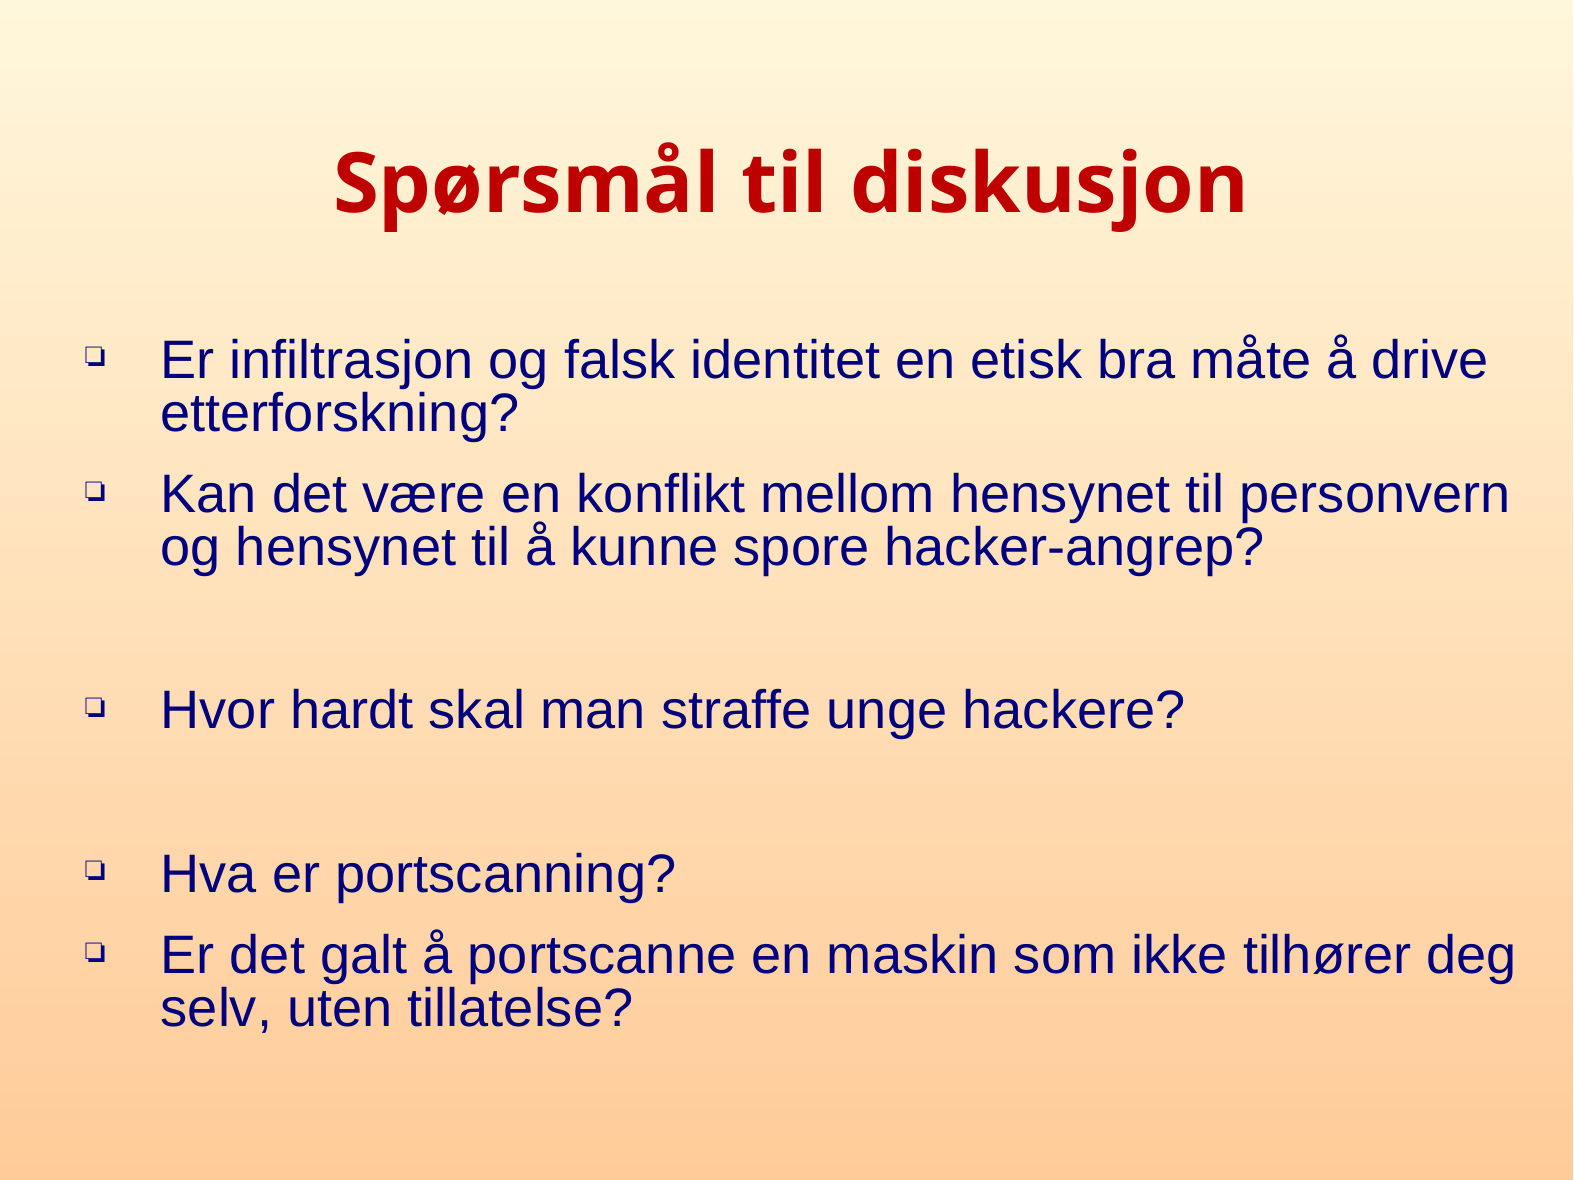

# Spørsmål til diskusjon
Er infiltrasjon og falsk identitet en etisk bra måte å drive etterforskning?
Kan det være en konflikt mellom hensynet til personvern og hensynet til å kunne spore hacker-angrep?
Hvor hardt skal man straffe unge hackere?
Hva er portscanning?
Er det galt å portscanne en maskin som ikke tilhører deg selv, uten tillatelse?